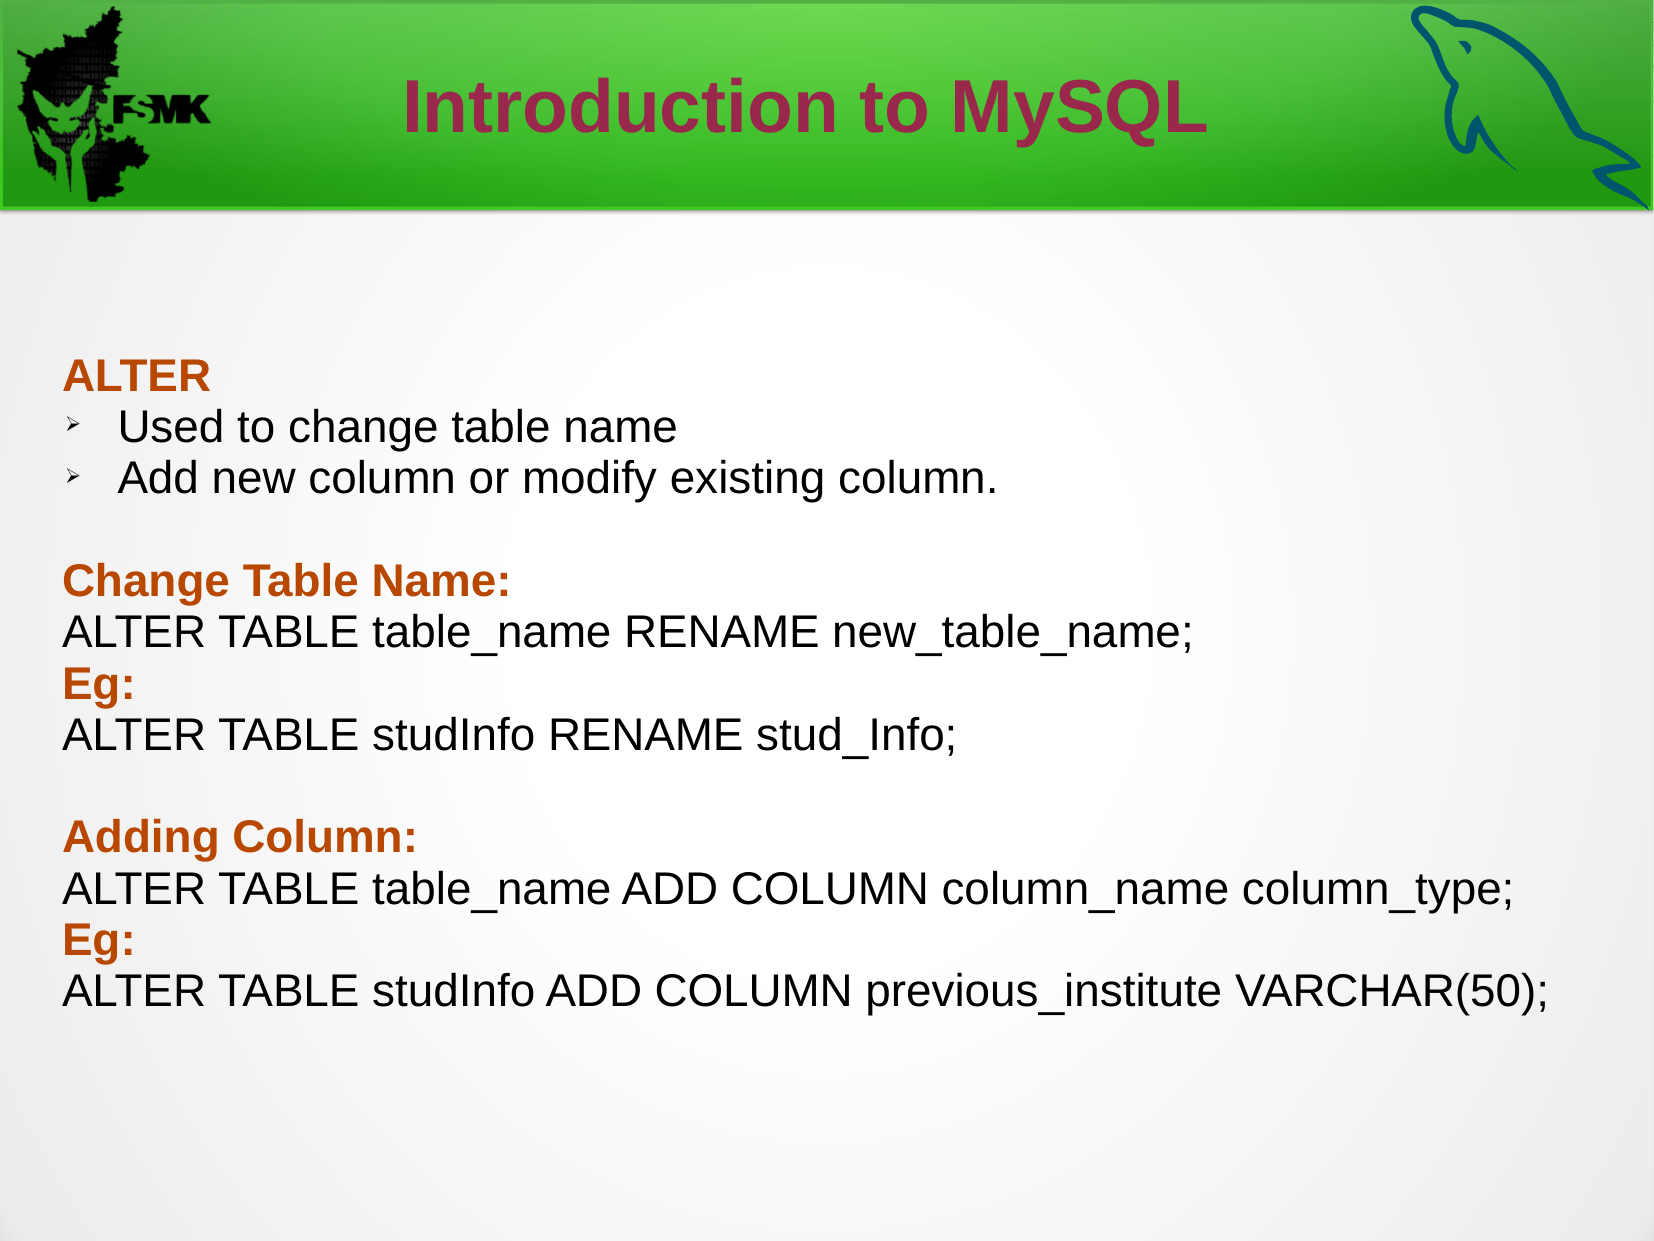

# Introduction to MySQL
ALTER
Used to change table name
Add new column or modify existing column.
Change Table Name:
ALTER TABLE table_name RENAME new_table_name;
Eg:
ALTER TABLE studInfo RENAME stud_Info;
Adding Column:
ALTER TABLE table_name ADD COLUMN column_name column_type;
Eg:
ALTER TABLE studInfo ADD COLUMN previous_institute VARCHAR(50);